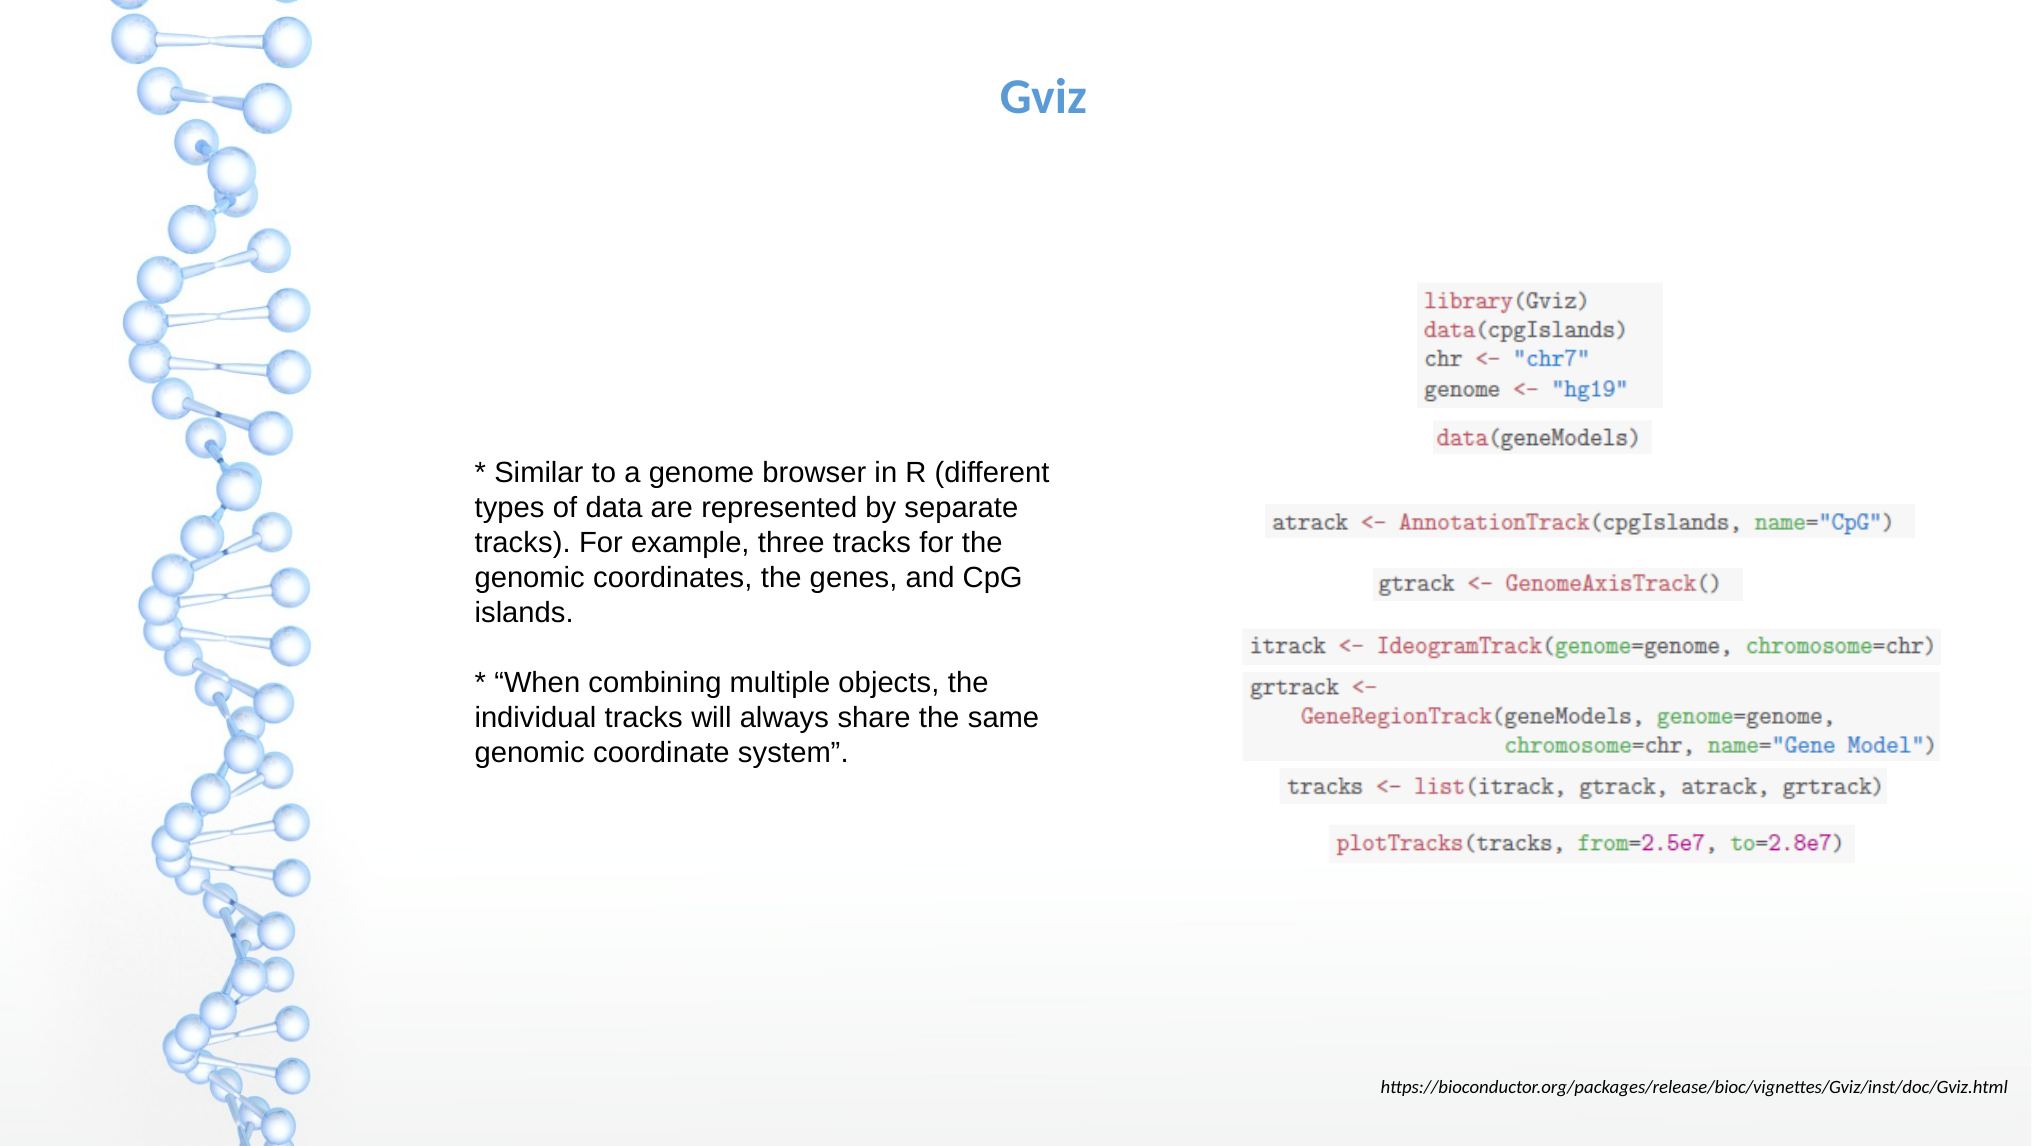

Gviz
* Similar to a genome browser in R (different types of data are represented by separate tracks). For example, three tracks for the genomic coordinates, the genes, and CpG islands.
* “When combining multiple objects, the individual tracks will always share the same genomic coordinate system”.
https://bioconductor.org/packages/release/bioc/vignettes/Gviz/inst/doc/Gviz.html